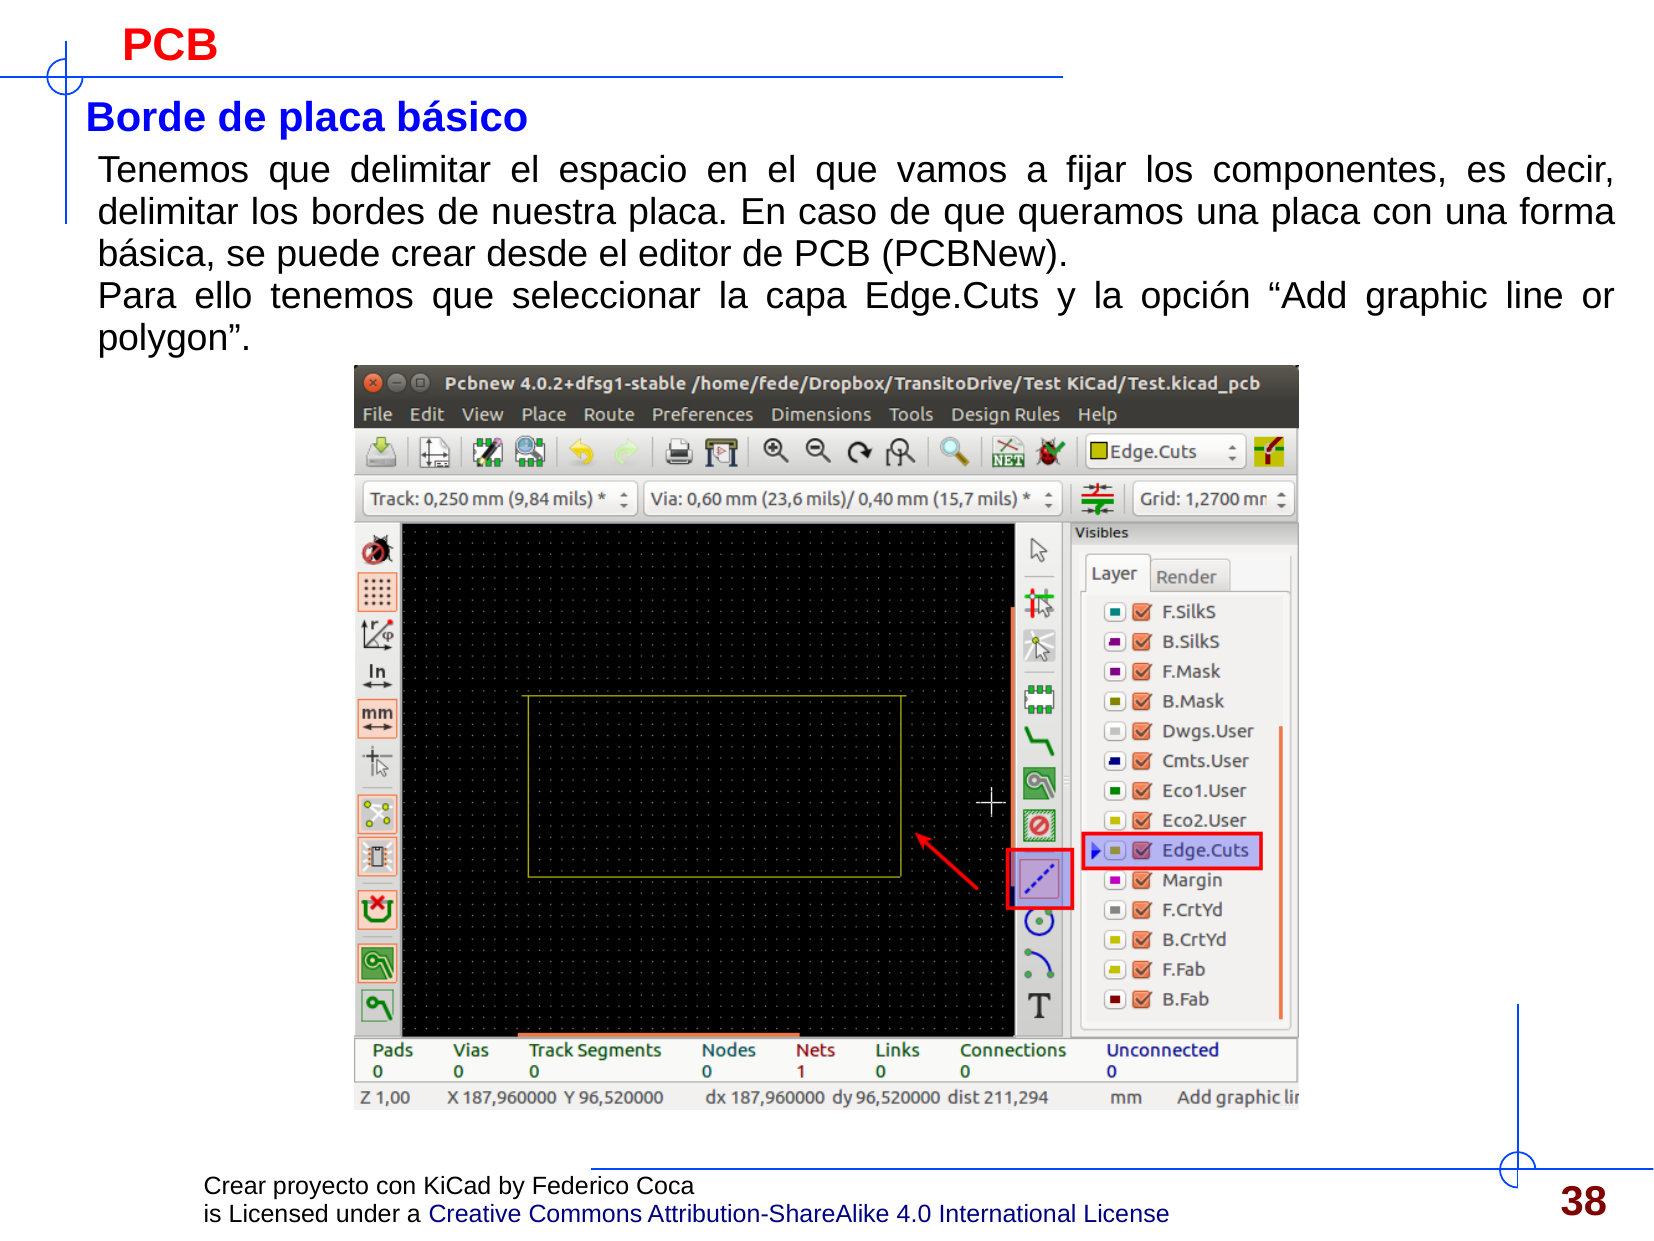

PCB
Borde de placa básico
Tenemos que delimitar el espacio en el que vamos a fijar los componentes, es decir, delimitar los bordes de nuestra placa. En caso de que queramos una placa con una forma básica, se puede crear desde el editor de PCB (PCBNew).
Para ello tenemos que seleccionar la capa Edge.Cuts y la opción “Add graphic line or polygon”.
Crear proyecto con KiCad by Federico Coca
is Licensed under a Creative Commons Attribution-ShareAlike 4.0 International License